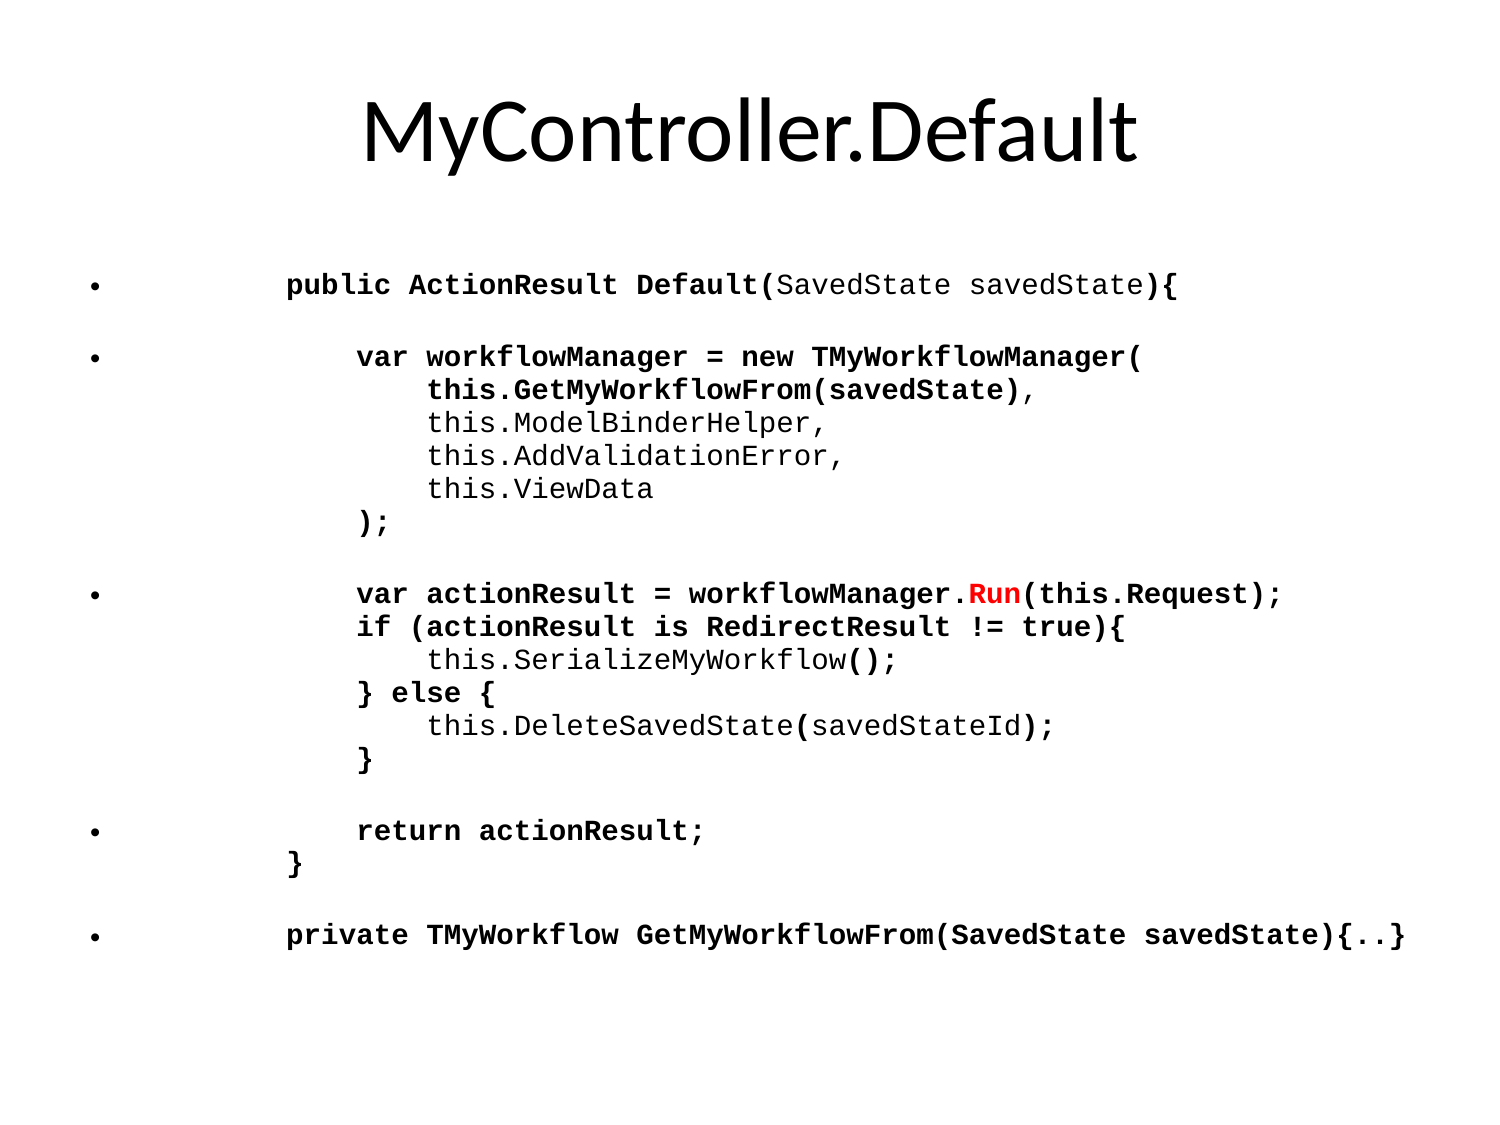

# MyController.Default
 public ActionResult Default(SavedState savedState){
 var workflowManager = new TMyWorkflowManager(
 this.GetMyWorkflowFrom(savedState),
 this.ModelBinderHelper,
 this.AddValidationError,
 this.ViewData
 );
 var actionResult = workflowManager.Run(this.Request);
 if (actionResult is RedirectResult != true){
 this.SerializeMyWorkflow();
 } else {
 this.DeleteSavedState(savedStateId);
 }
 return actionResult;
 }
 private TMyWorkflow GetMyWorkflowFrom(SavedState savedState){..}